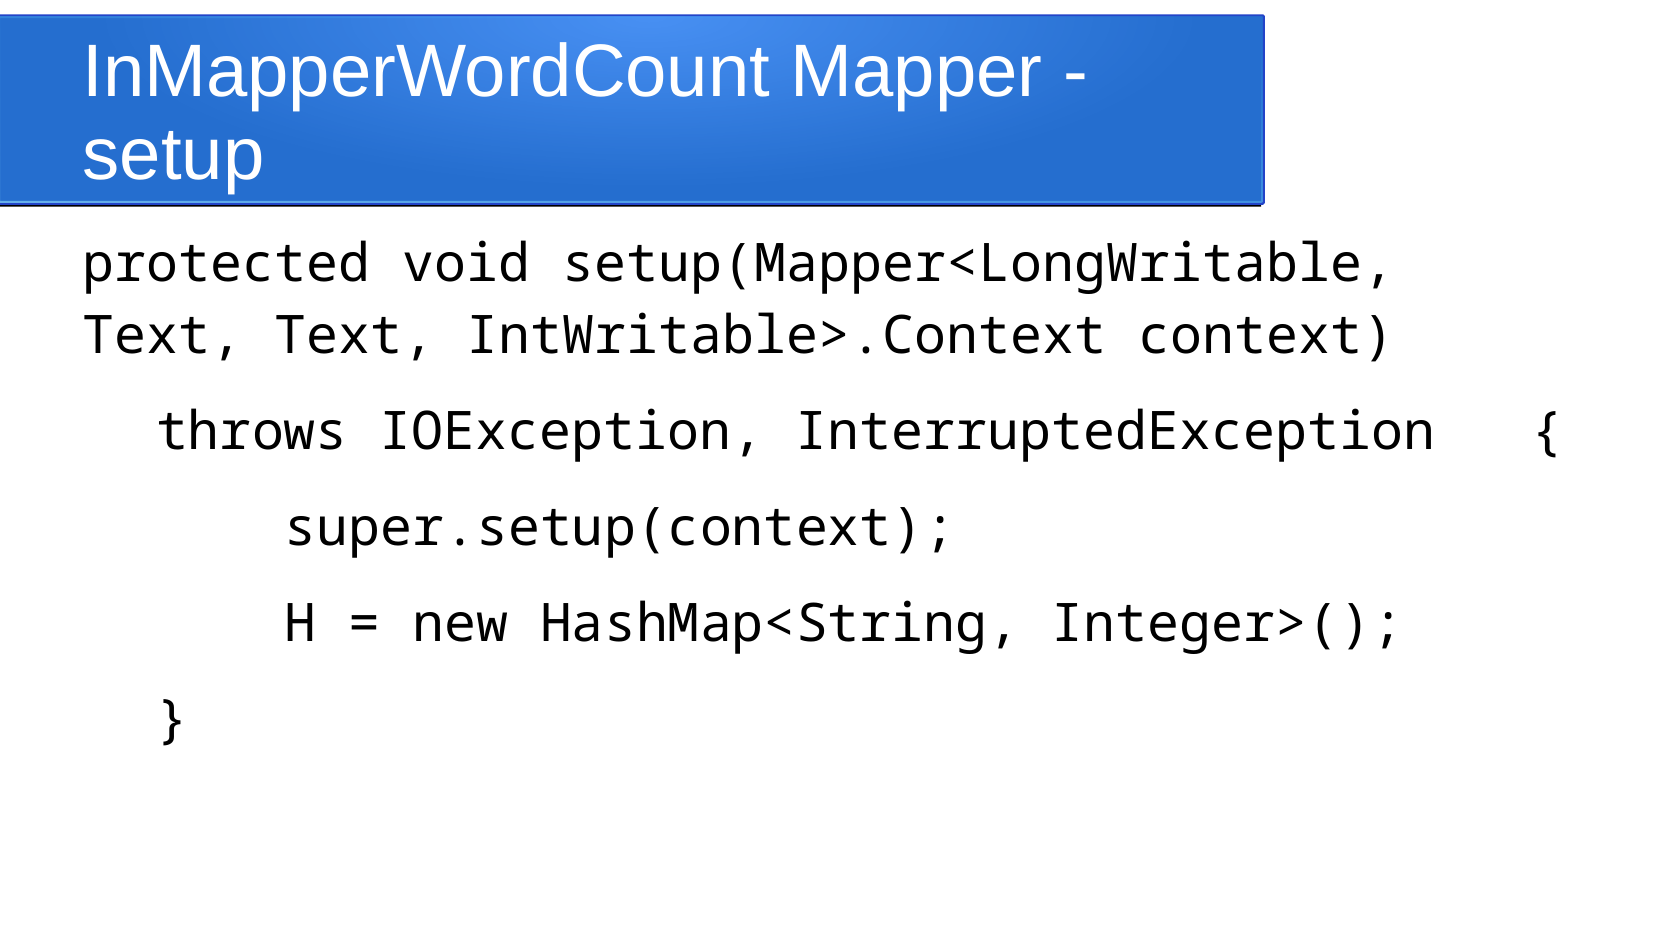

# InMapperWordCount Mapper - setup
protected void setup(Mapper<LongWritable, Text, Text, IntWritable>.Context context)
		throws IOException, InterruptedException {
		 super.setup(context);
		 H = new HashMap<String, Integer>();
	}